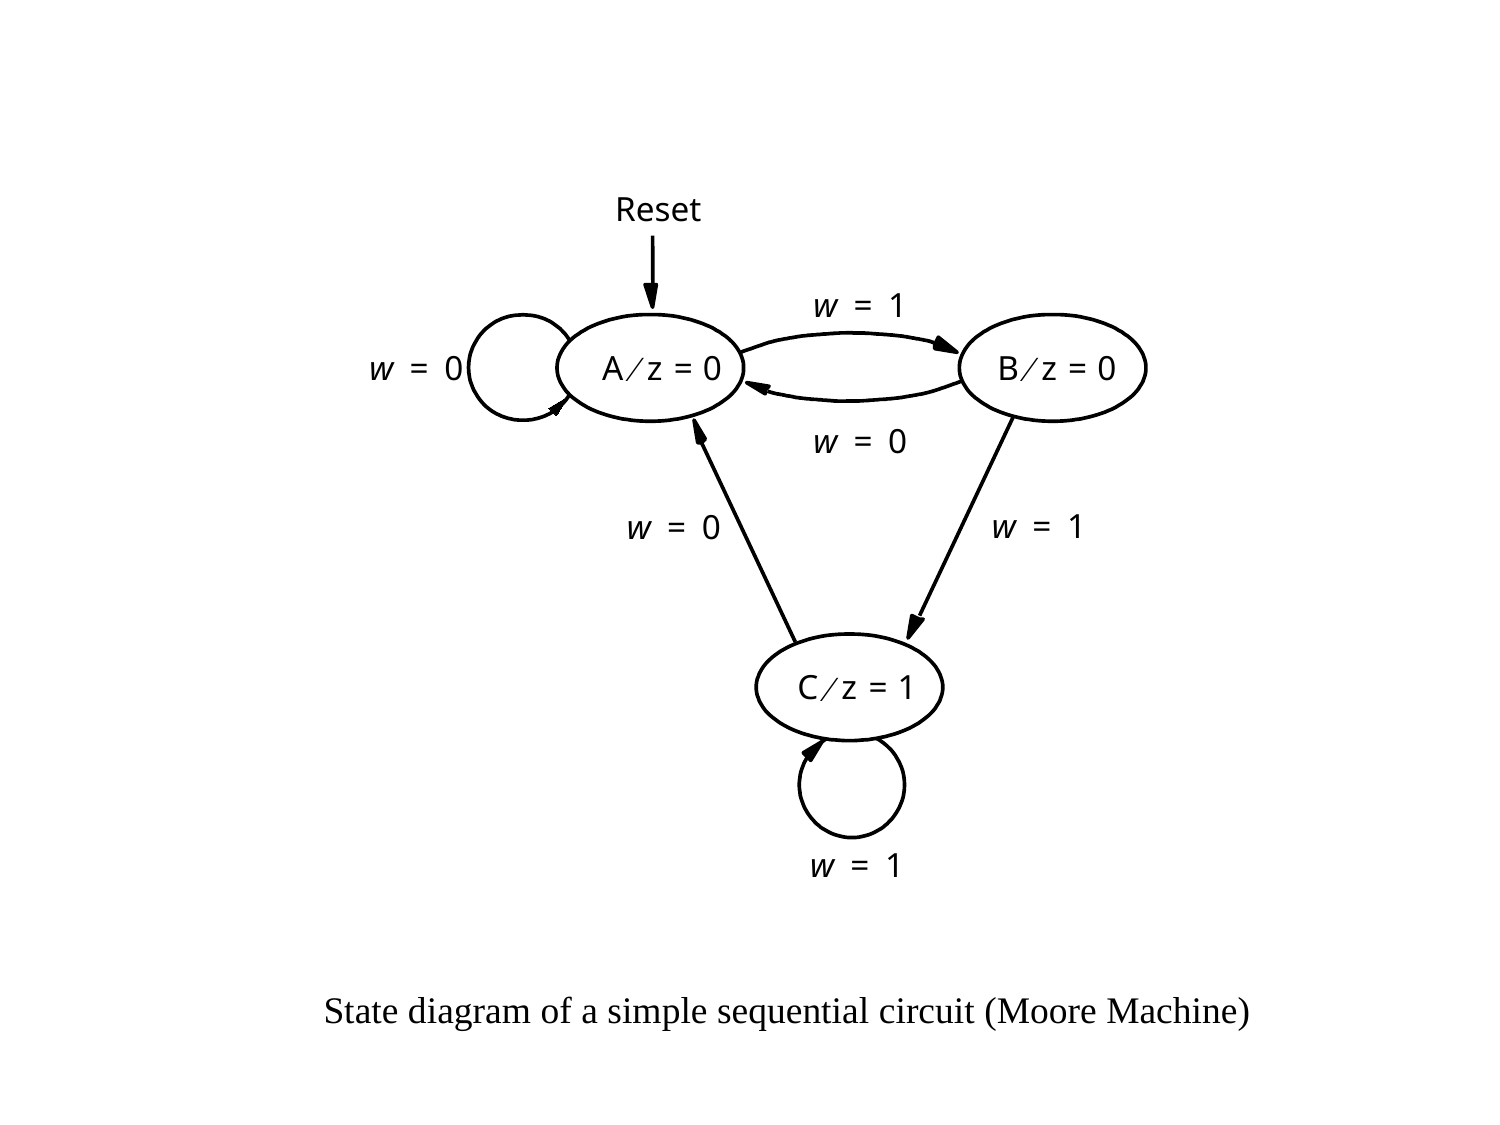

Reset
w
=
1


A
z
=
0
B
z
=
0
w
=
0
w
=
0
w
=
1
w
=
0

C
z
=
1
w
=
1
State diagram of a simple sequential circuit (Moore Machine)